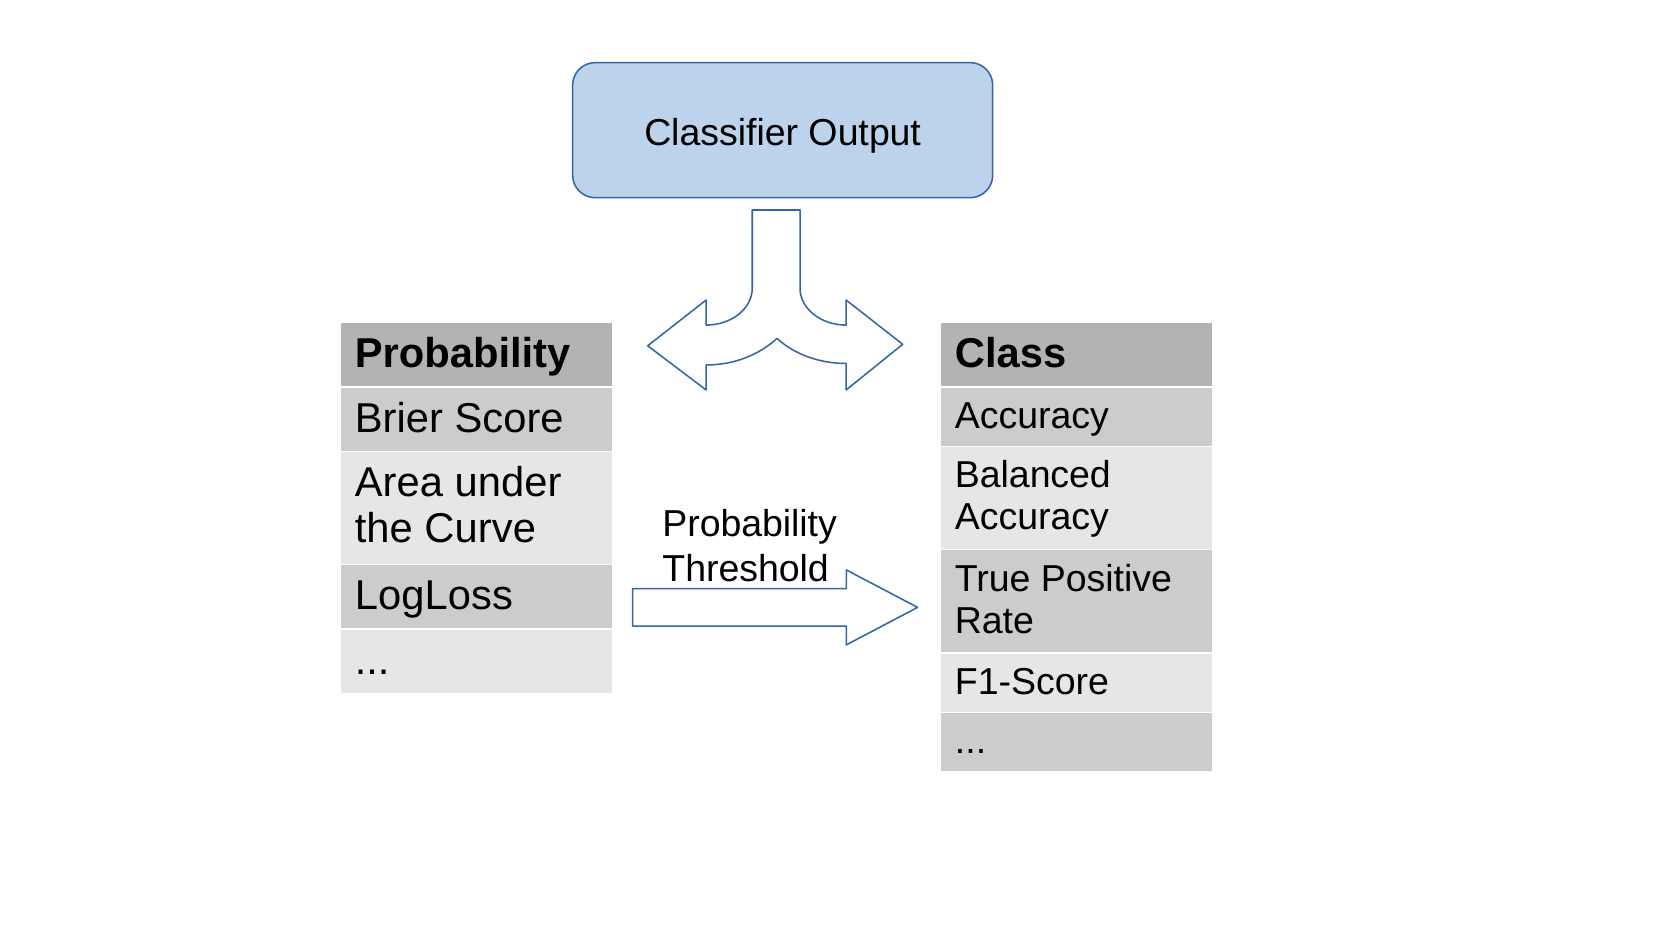

Classifier Output
| Probability |
| --- |
| Brier Score |
| Area under the Curve |
| LogLoss |
| ... |
| Class |
| --- |
| Accuracy |
| Balanced Accuracy |
| True Positive Rate |
| F1-Score |
| ... |
Probability
Threshold